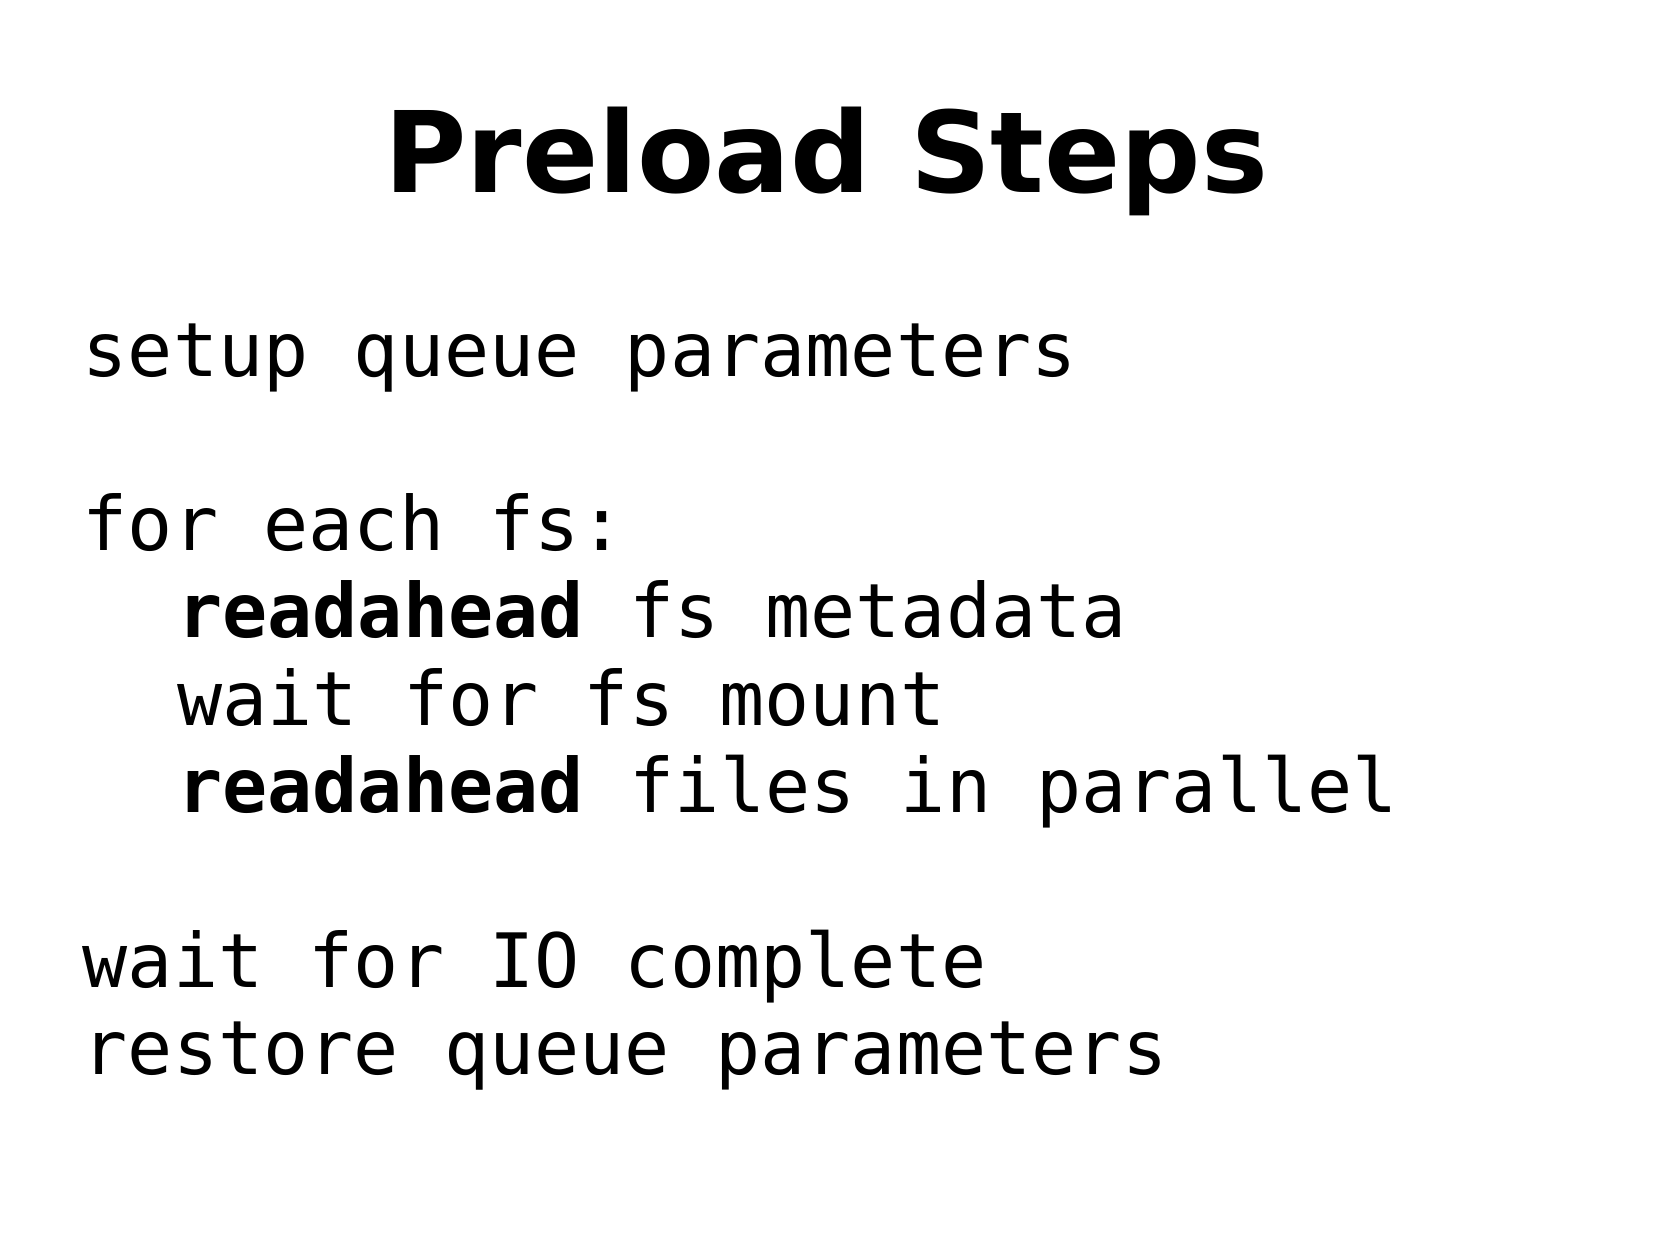

# Preload Steps
setup queue parameters
for each fs:
readahead fs metadata
wait for fs mount
readahead files in parallel
wait for IO complete
restore queue parameters